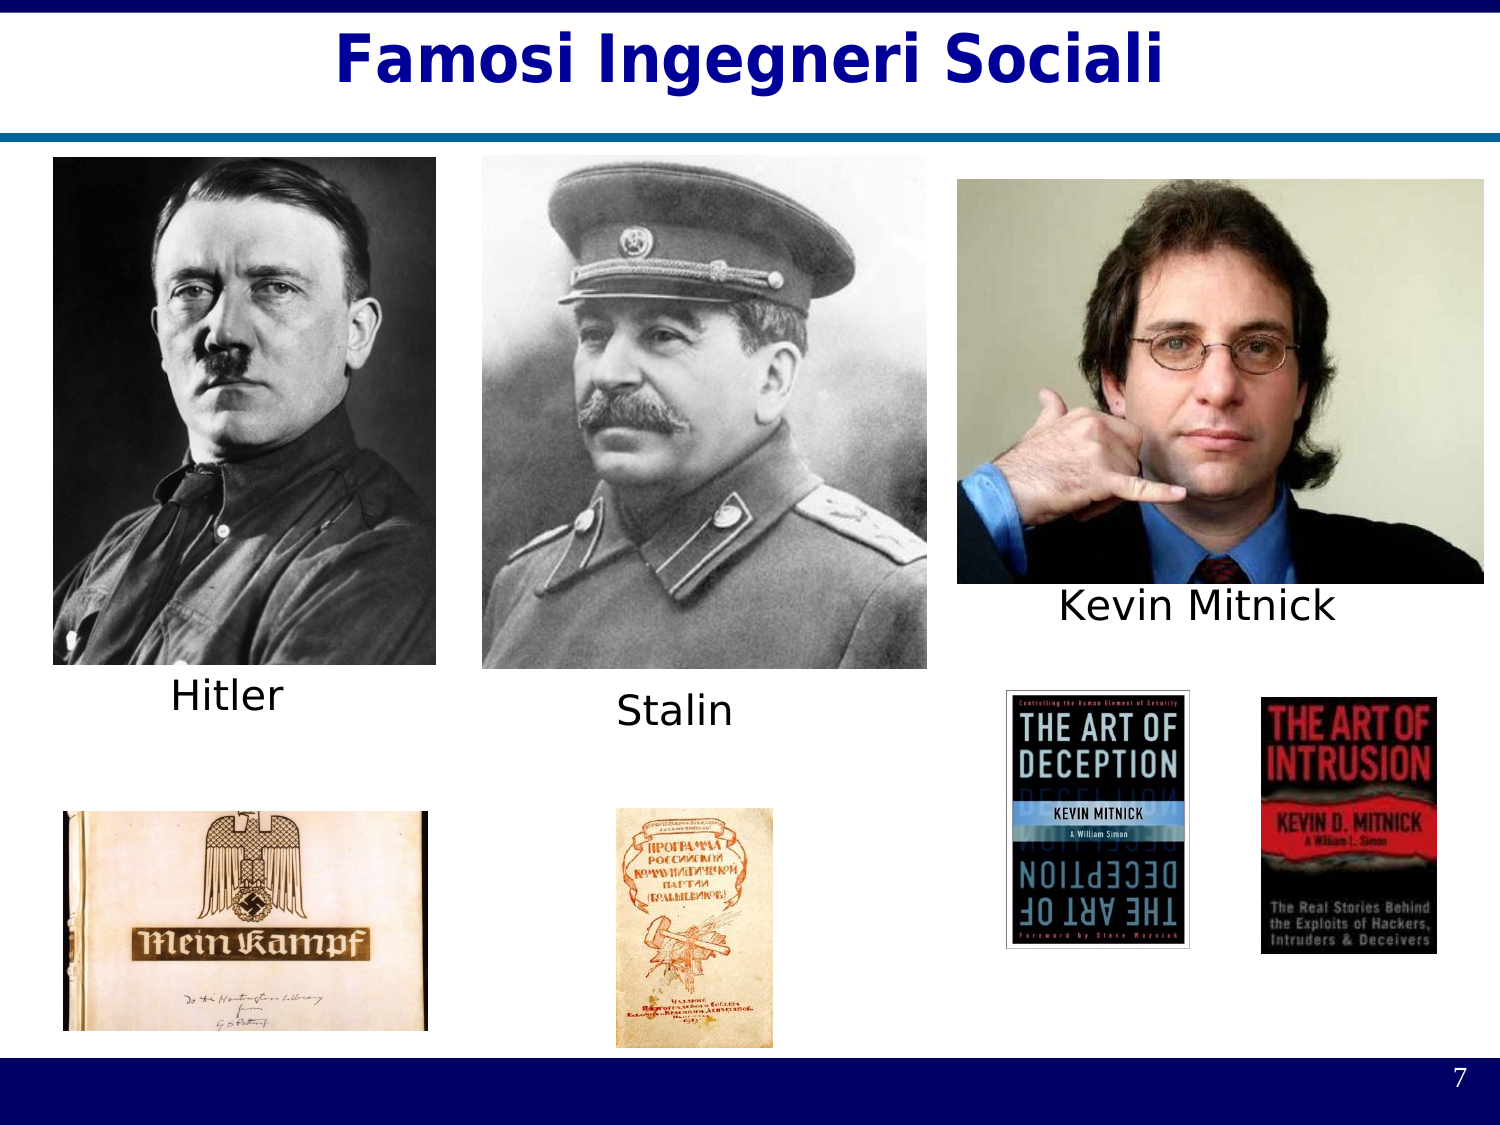

# Famosi Ingegneri Sociali
Kevin Mitnick
Hitler
Stalin